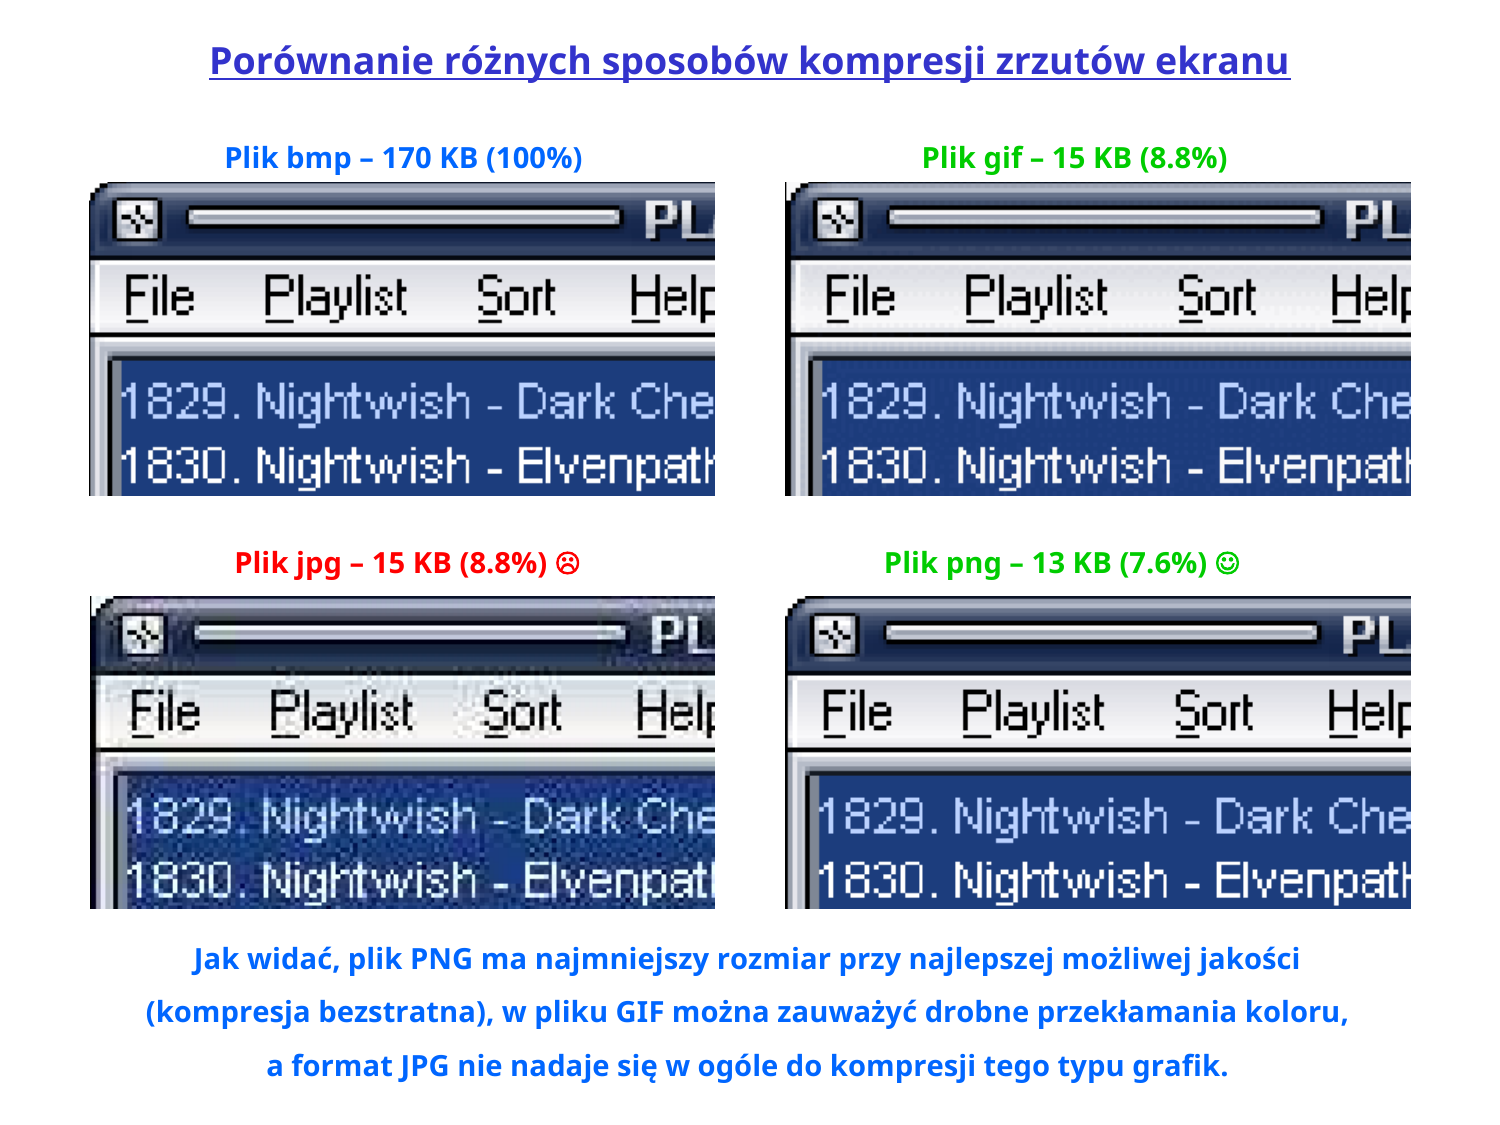

Porównanie różnych sposobów kompresji zrzutów ekranu
Plik bmp – 170 KB (100%)
Plik gif – 15 KB (8.8%)
Plik jpg – 15 KB (8.8%) 
Plik png – 13 KB (7.6%) 
Jak widać, plik PNG ma najmniejszy rozmiar przy najlepszej możliwej jakości
(kompresja bezstratna), w pliku GIF można zauważyć drobne przekłamania koloru,
a format JPG nie nadaje się w ogóle do kompresji tego typu grafik.
16